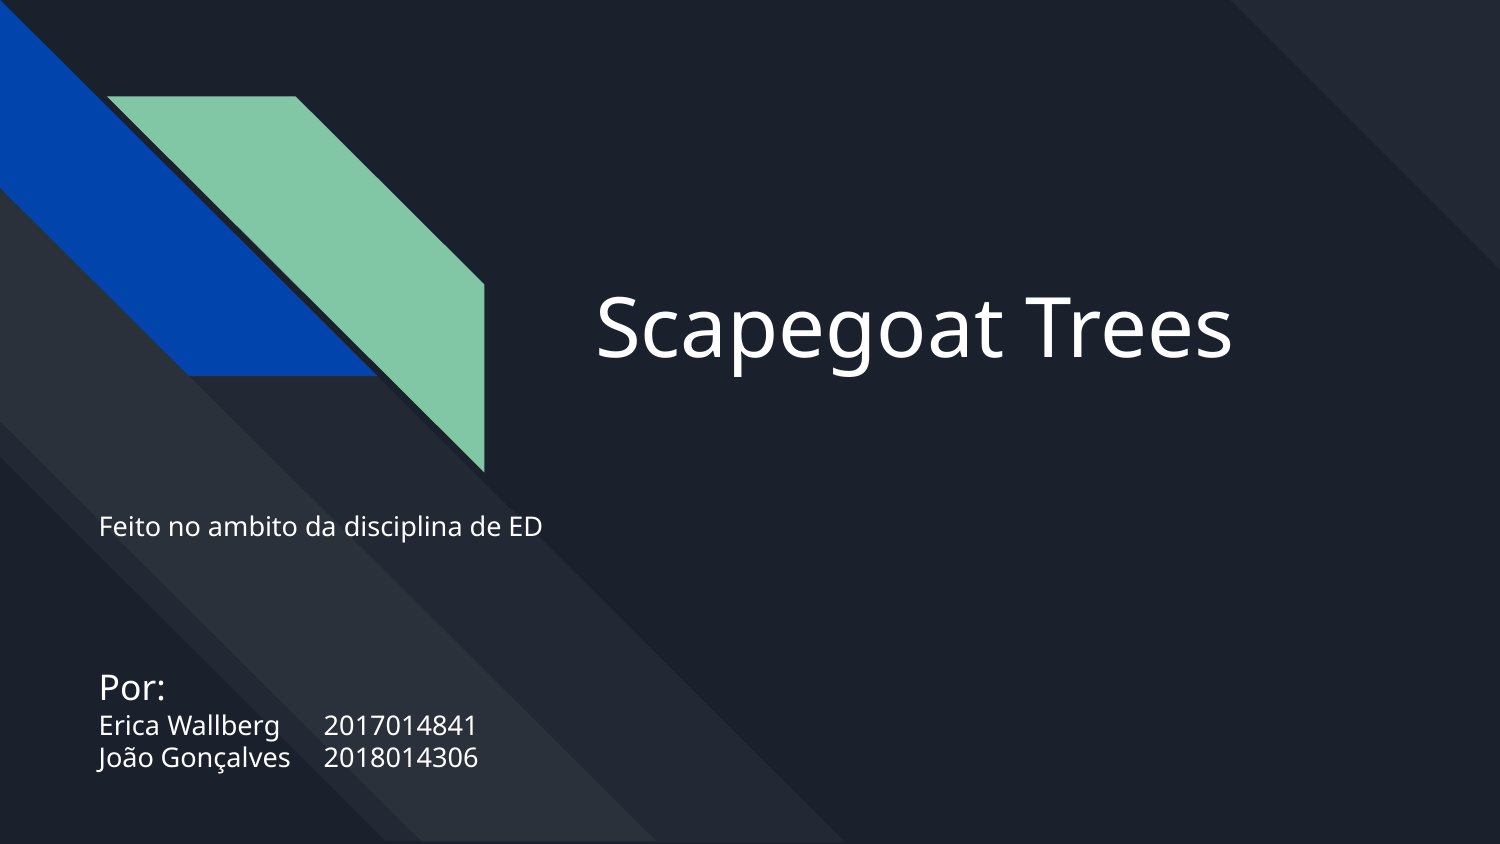

# Scapegoat Trees
Feito no ambito da disciplina de ED
Por:
Erica Wallberg 	2017014841
João Gonçalves 	2018014306